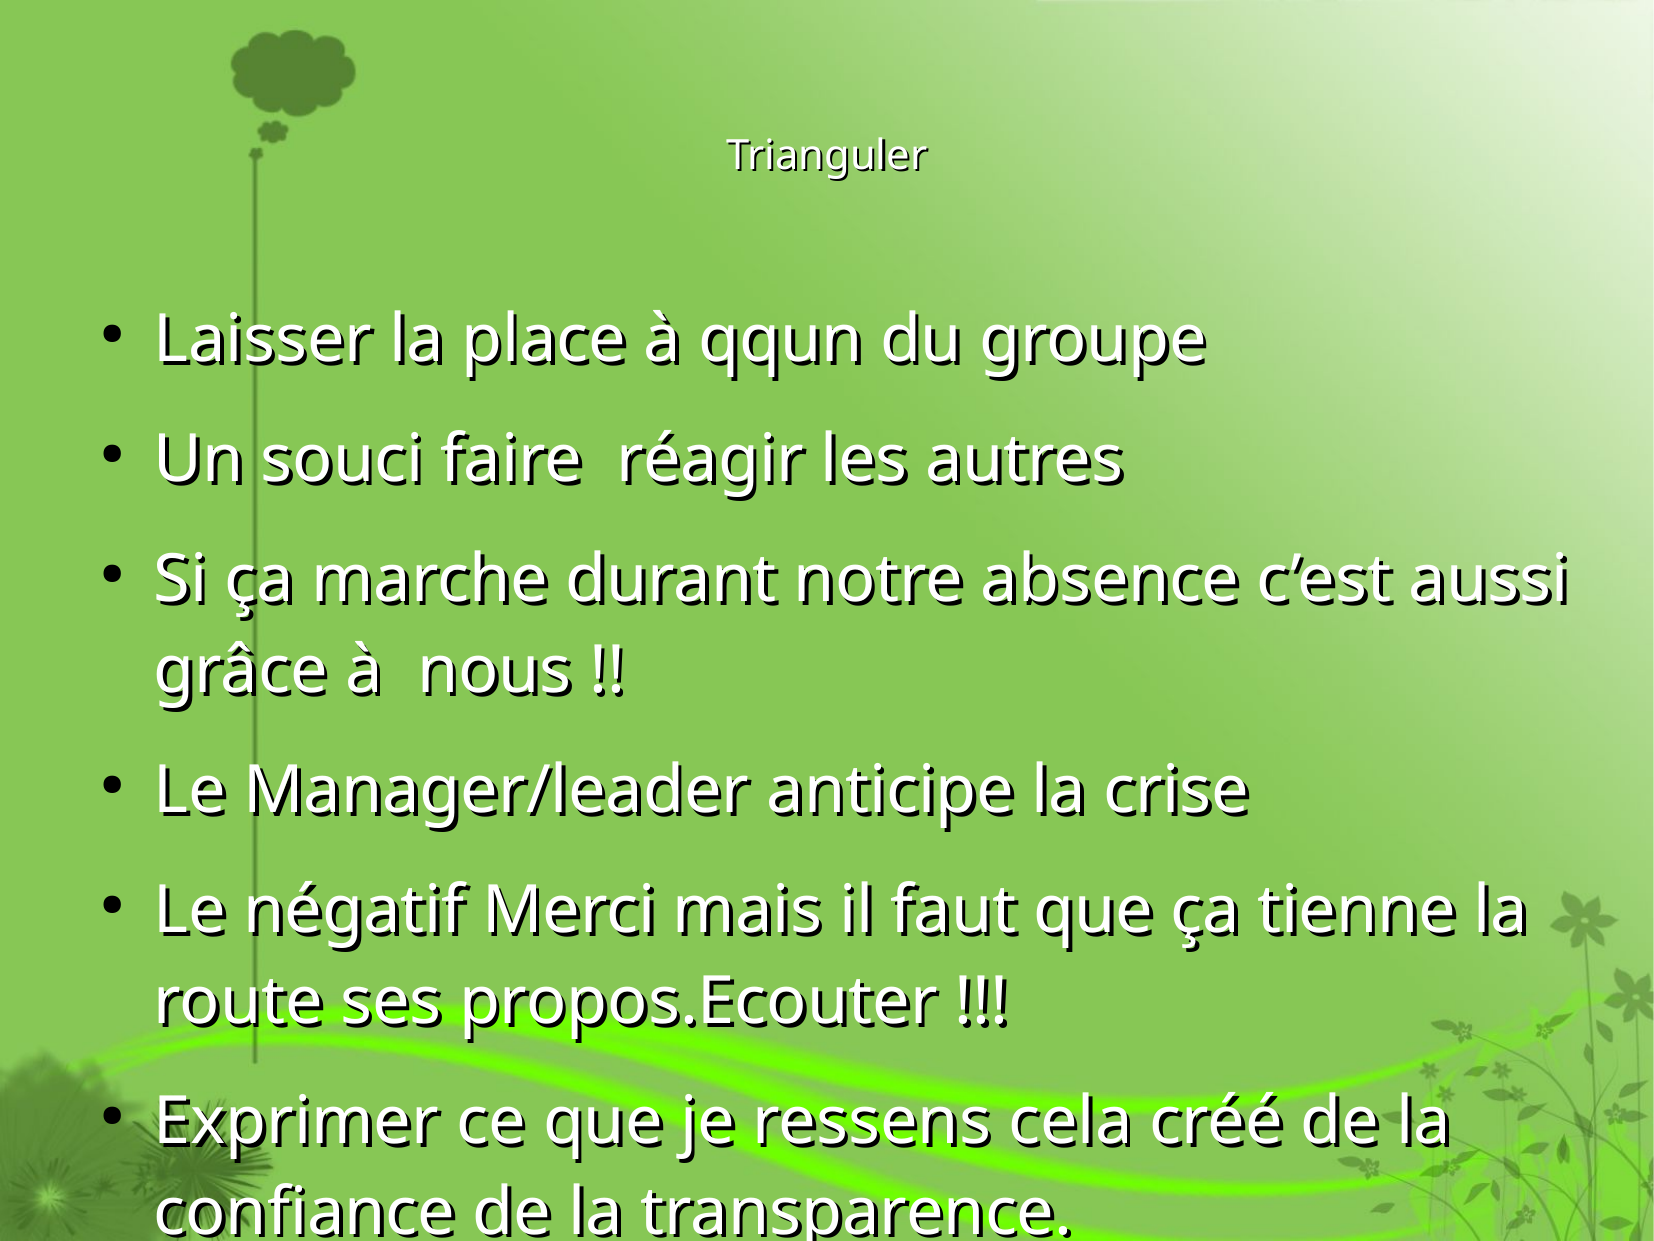

# Trianguler
Laisser la place à qqun du groupe
Un souci faire réagir les autres
Si ça marche durant notre absence c’est aussi grâce à nous !!
Le Manager/leader anticipe la crise
Le négatif Merci mais il faut que ça tienne la route ses propos.Ecouter !!!
Exprimer ce que je ressens cela créé de la confiance de la transparence.